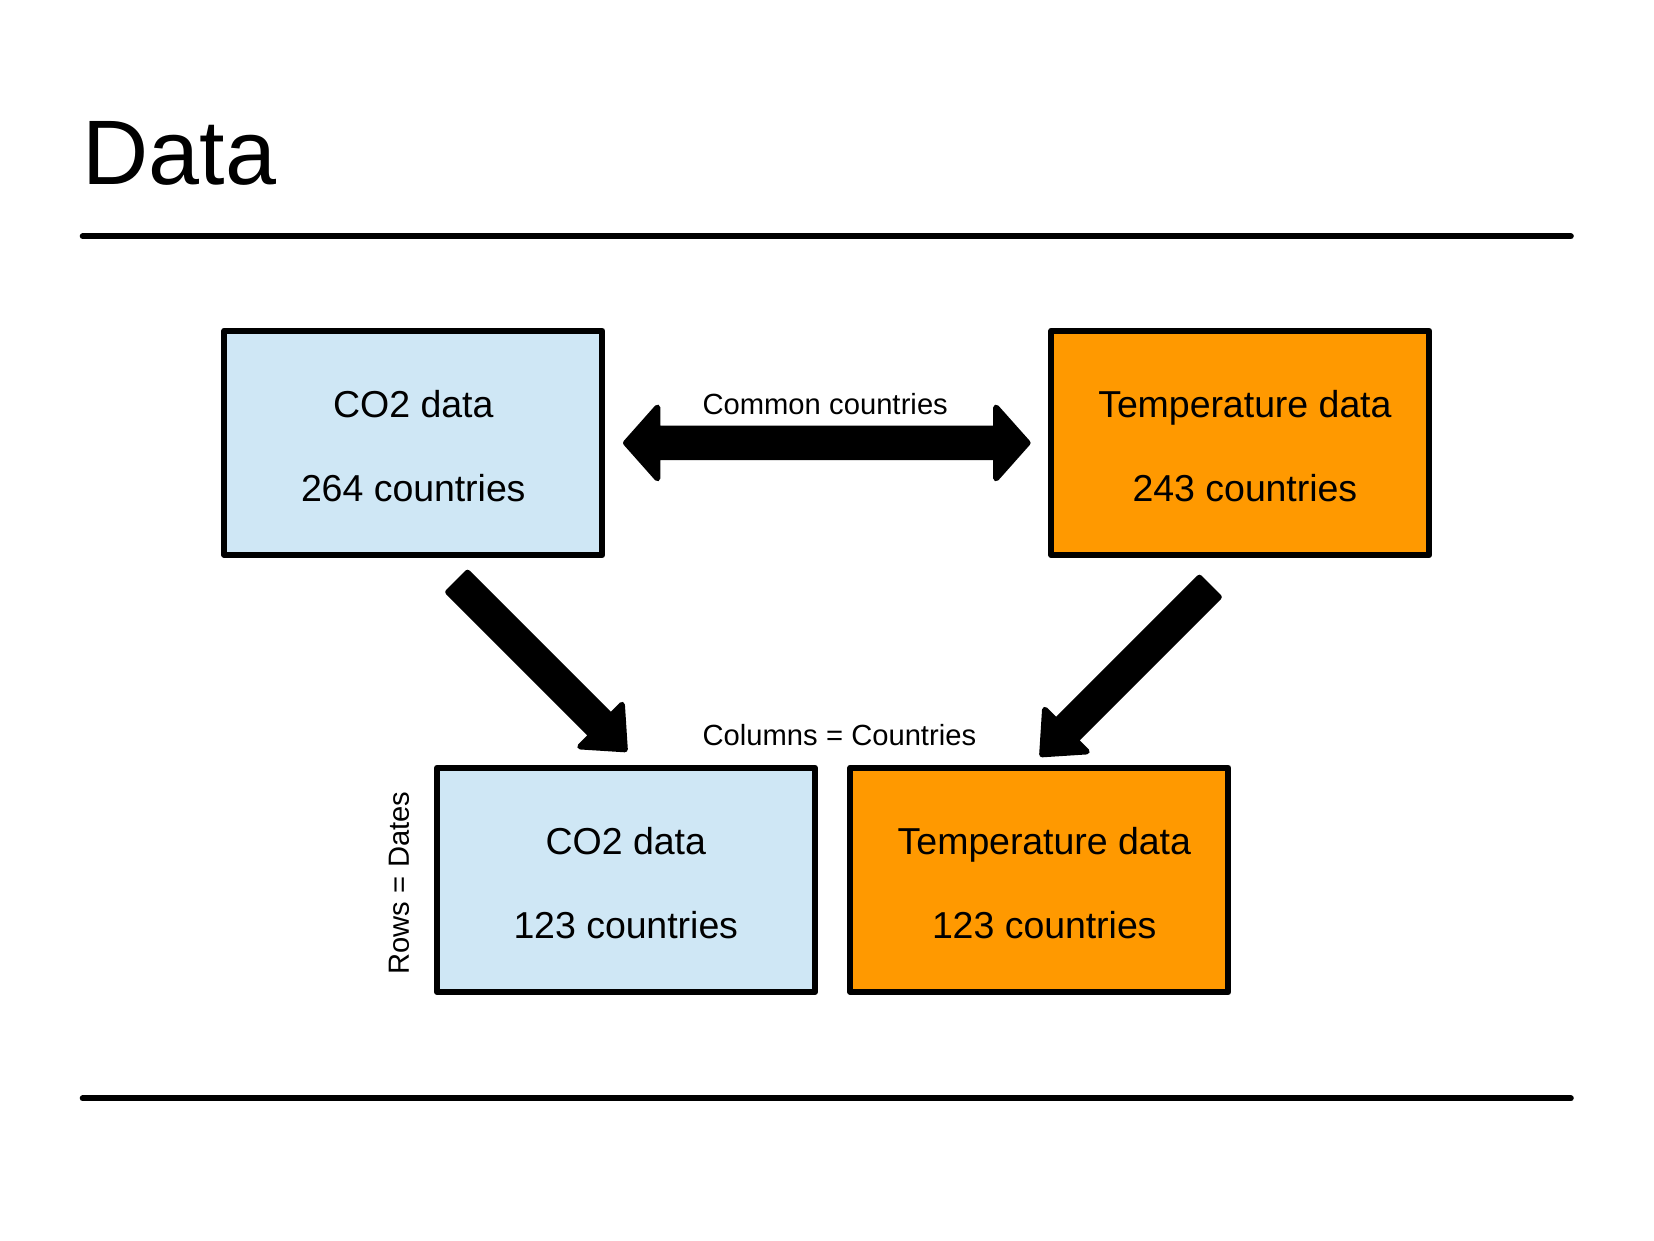

# Data
CO2 data
264 countries
Temperature data
243 countries
Common countries
Columns = Countries
CO2 data
123 countries
Temperature data
123 countries
Rows = Dates